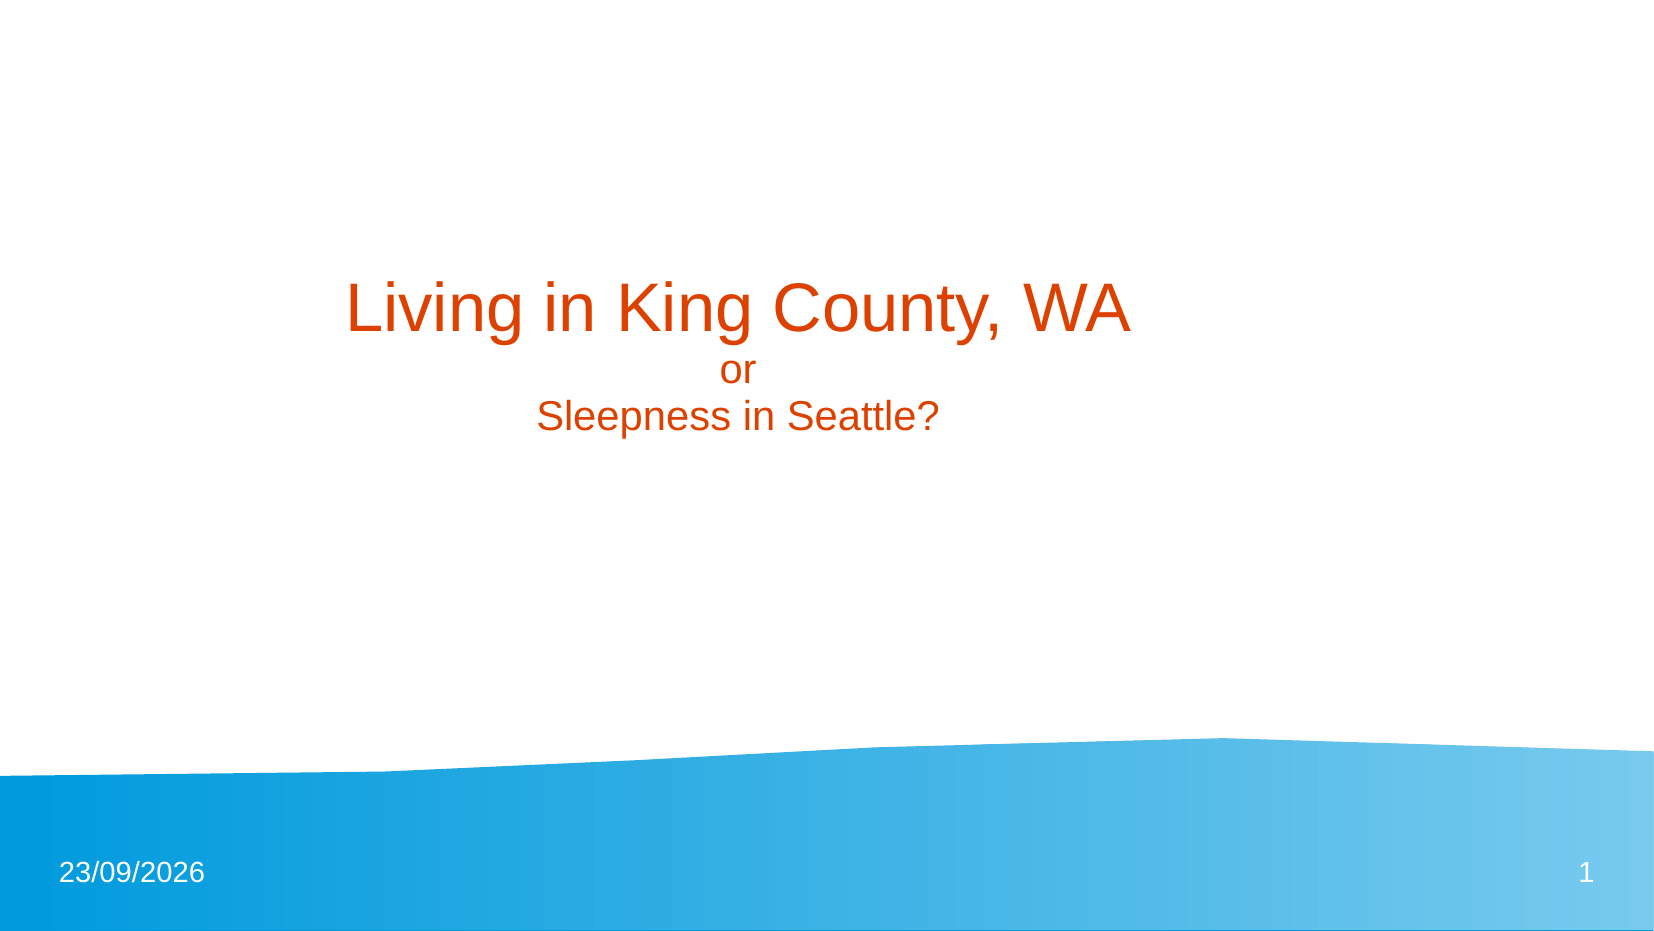

# Living in King County, WA or Sleepness in Seattle?